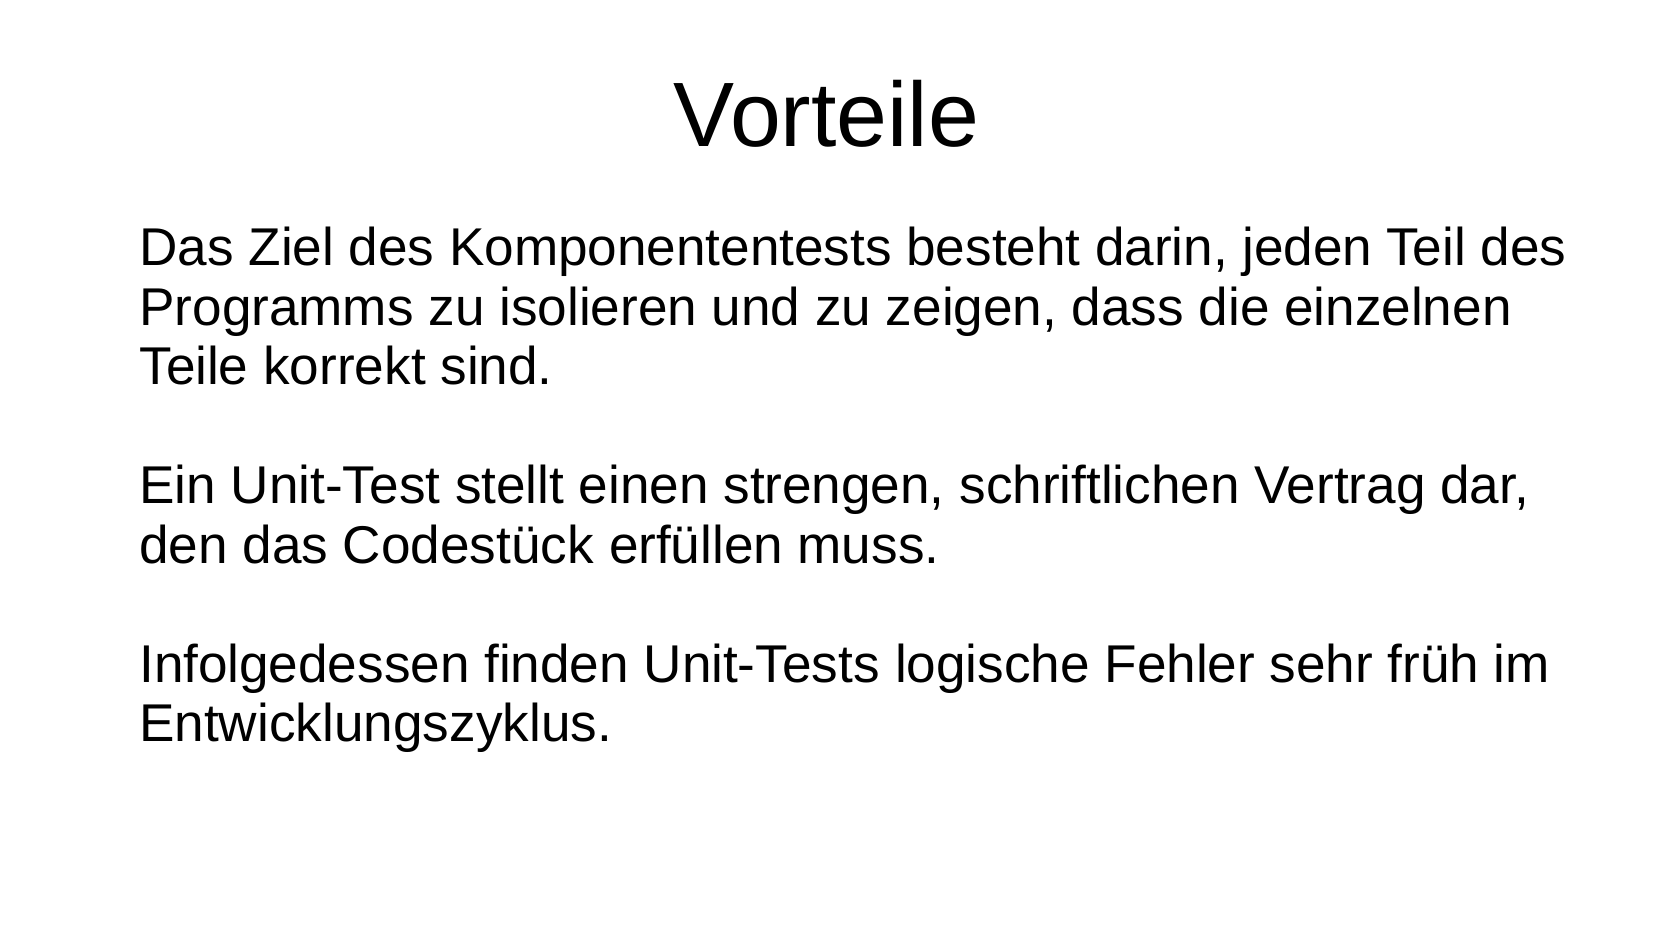

# Vorteile
Das Ziel des Komponententests besteht darin, jeden Teil des Programms zu isolieren und zu zeigen, dass die einzelnen Teile korrekt sind.
Ein Unit-Test stellt einen strengen, schriftlichen Vertrag dar, den das Codestück erfüllen muss.
Infolgedessen finden Unit-Tests logische Fehler sehr früh im Entwicklungszyklus.